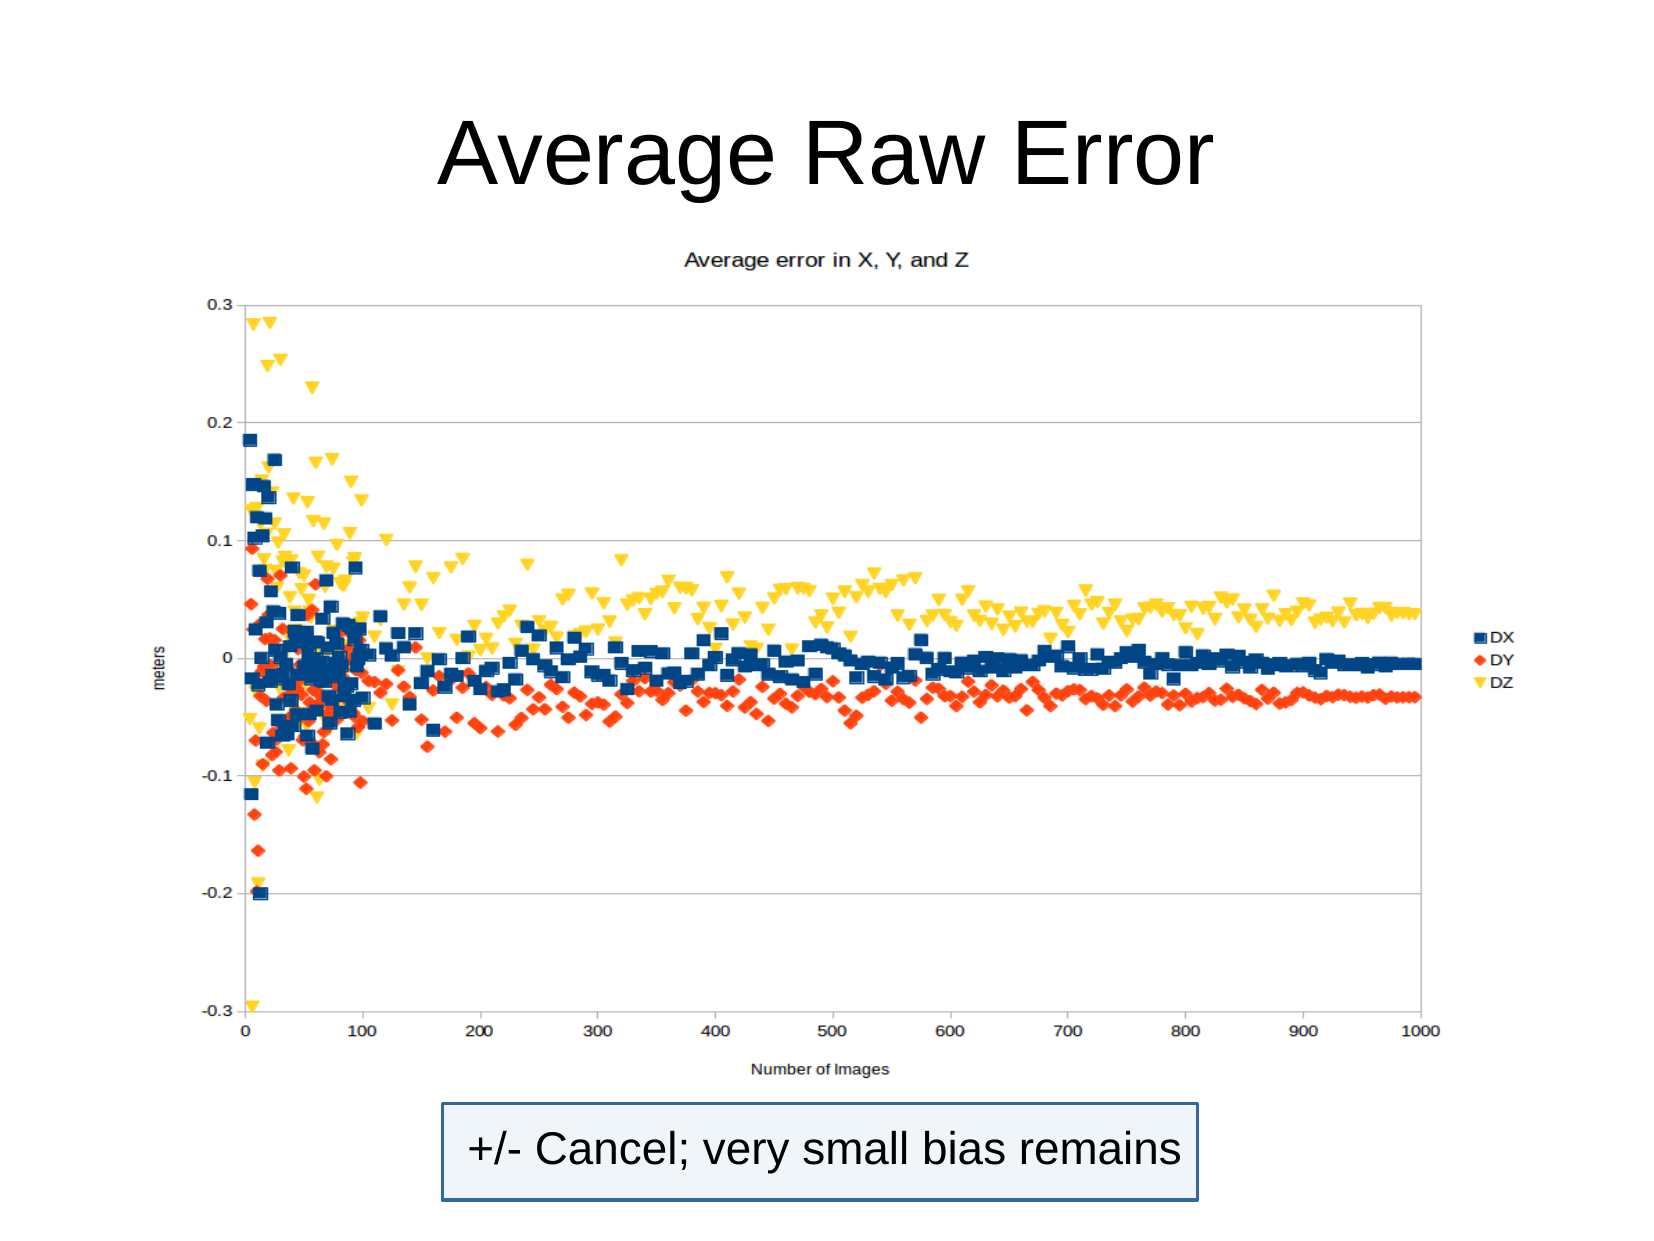

# Average Raw Error
+/- Cancel; very small bias remains